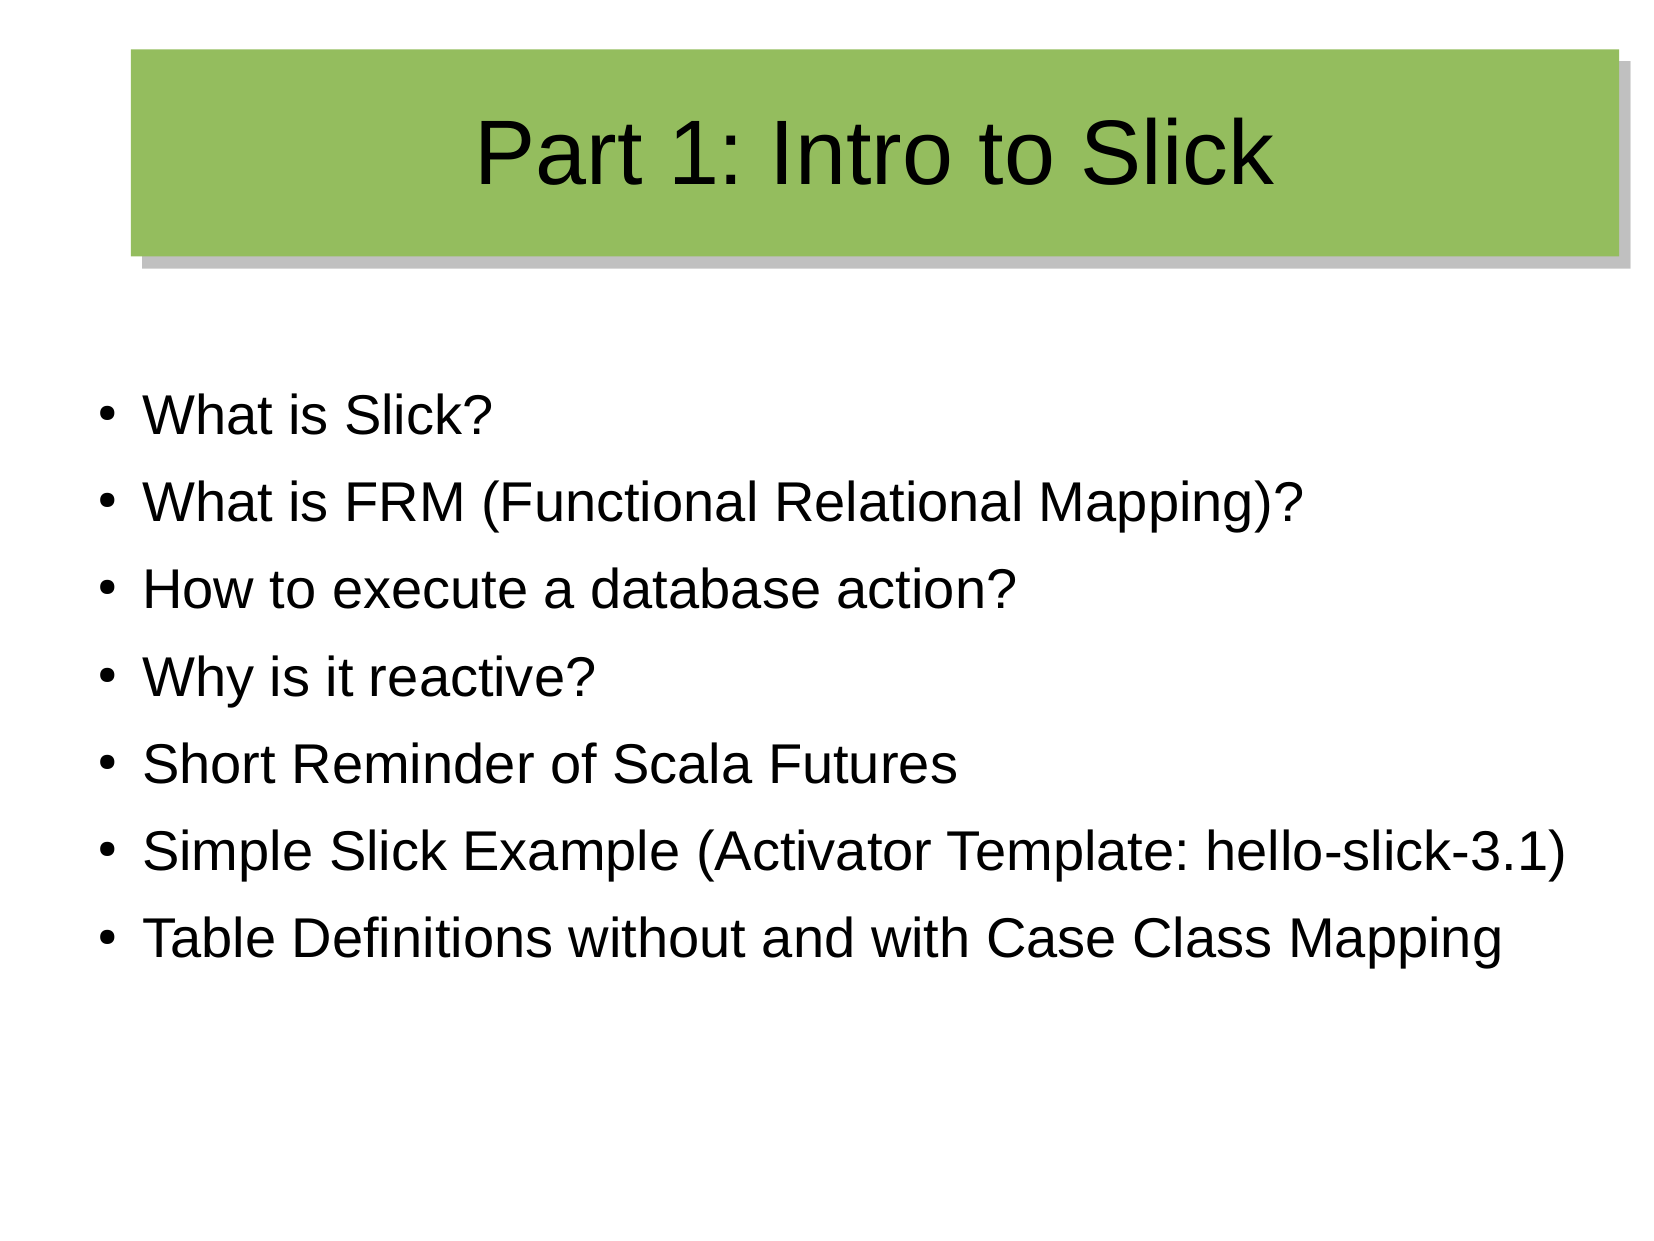

# Part 1: Intro to Slick
What is Slick?
What is FRM (Functional Relational Mapping)?
How to execute a database action?
Why is it reactive?
Short Reminder of Scala Futures
Simple Slick Example (Activator Template: hello-slick-3.1)
Table Definitions without and with Case Class Mapping